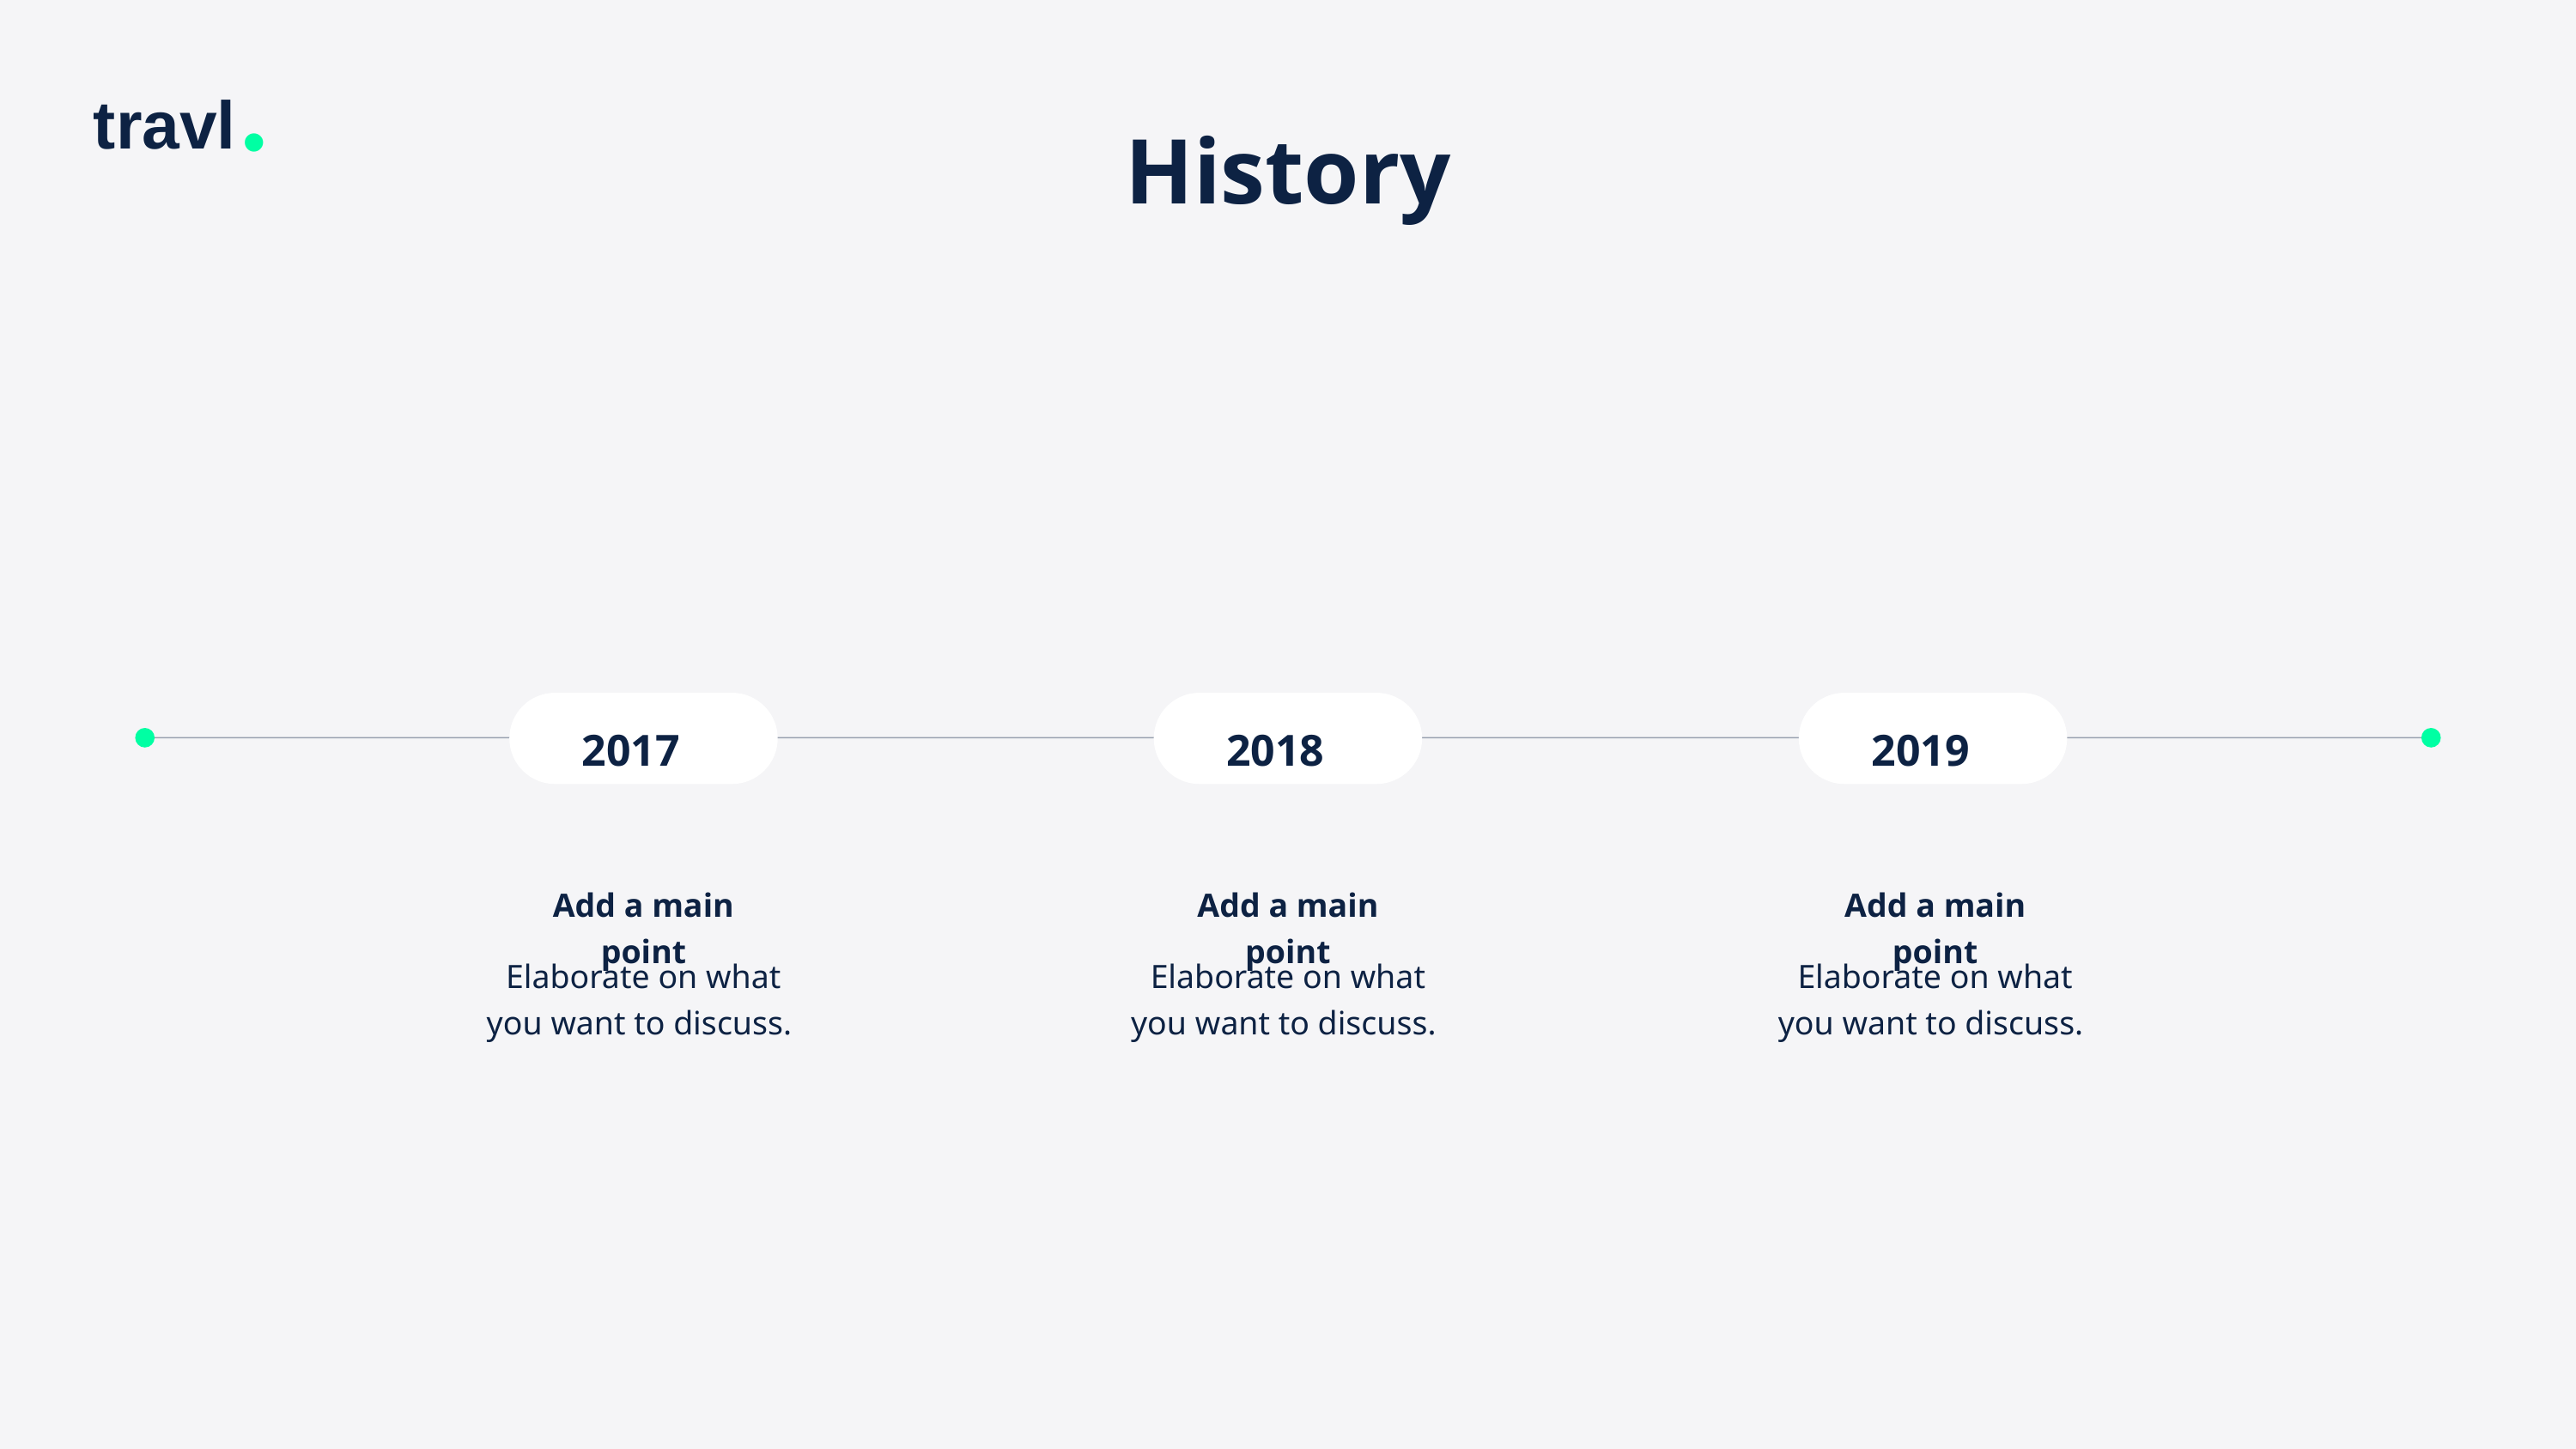

travl
•
History
2017
2018
2019
Add a main point
Add a main point
Add a main point
Elaborate on what you want to discuss.
Elaborate on what you want to discuss.
Elaborate on what you want to discuss.